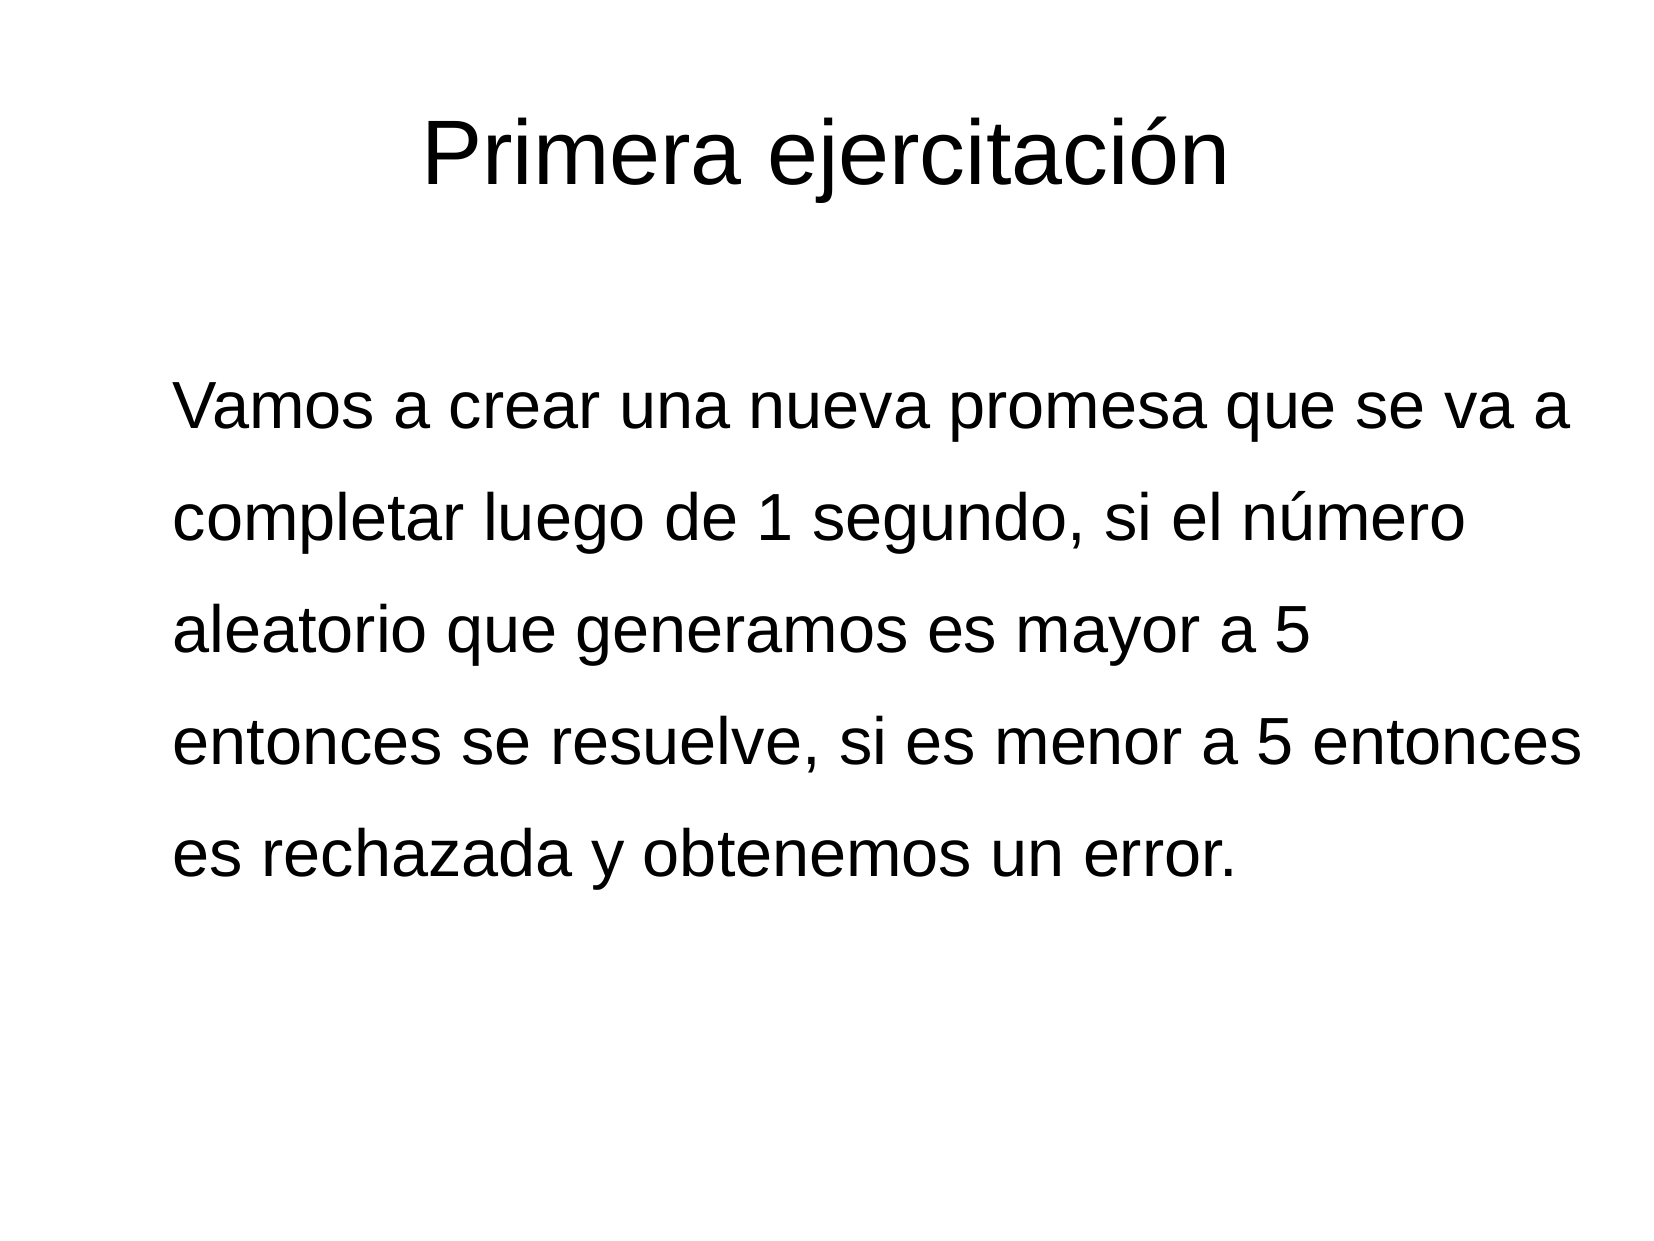

# Primera ejercitación
Vamos a crear una nueva promesa que se va a completar luego de 1 segundo, si el número aleatorio que generamos es mayor a 5 entonces se resuelve, si es menor a 5 entonces es rechazada y obtenemos un error.